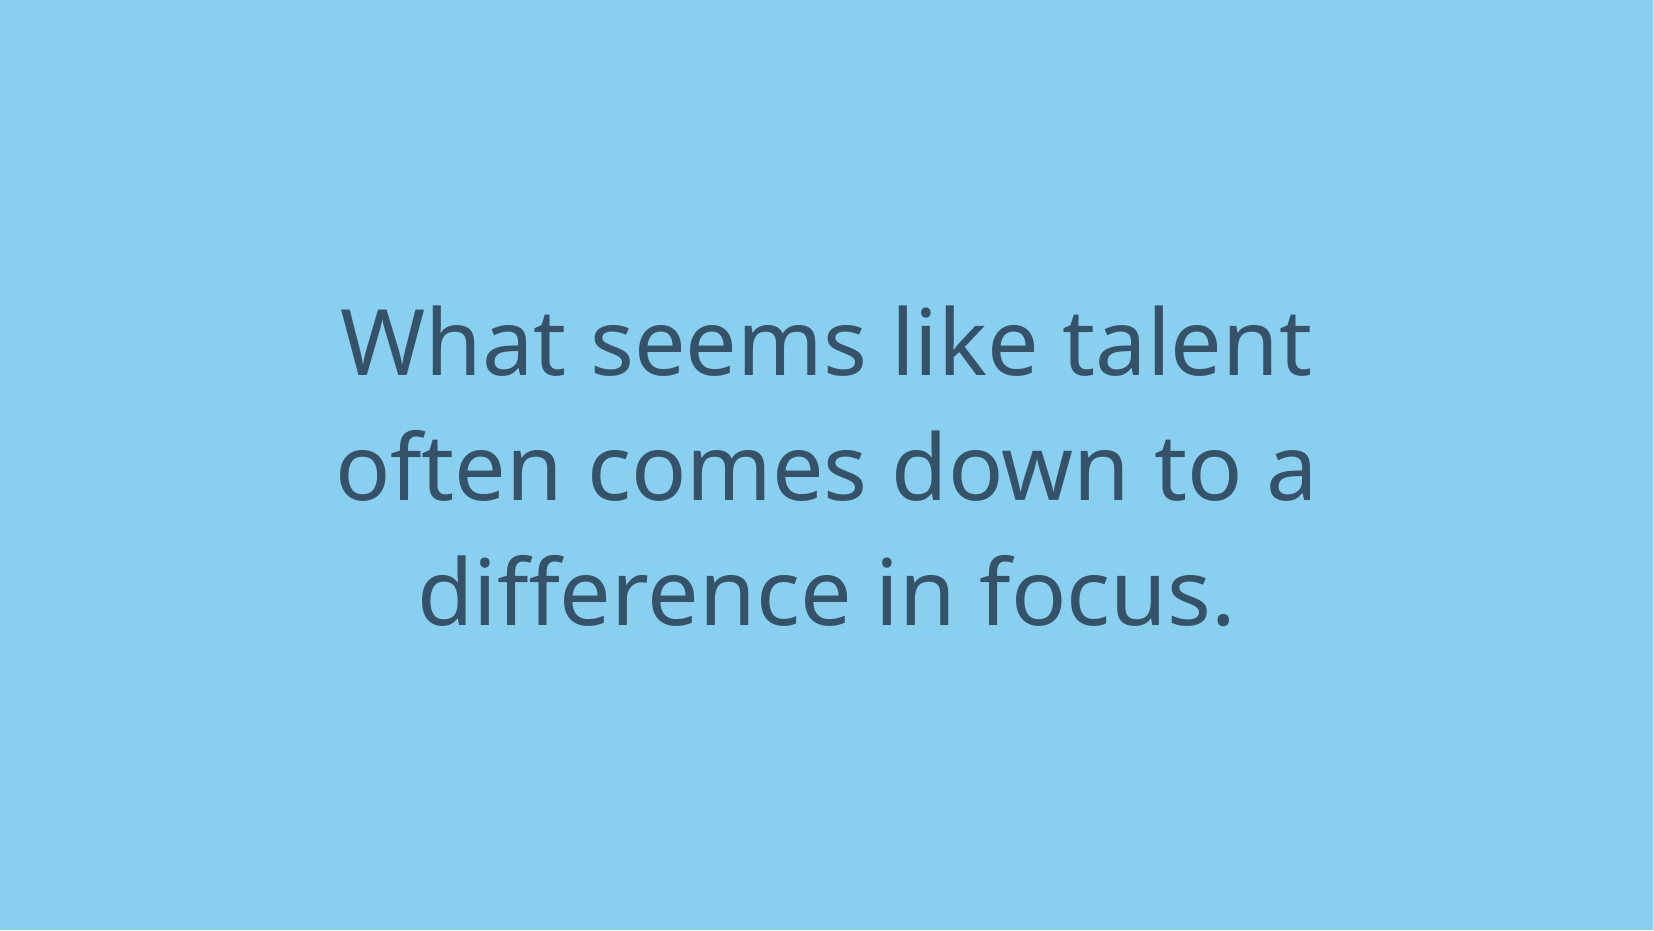

What seems like talent
often comes down to a difference in focus.